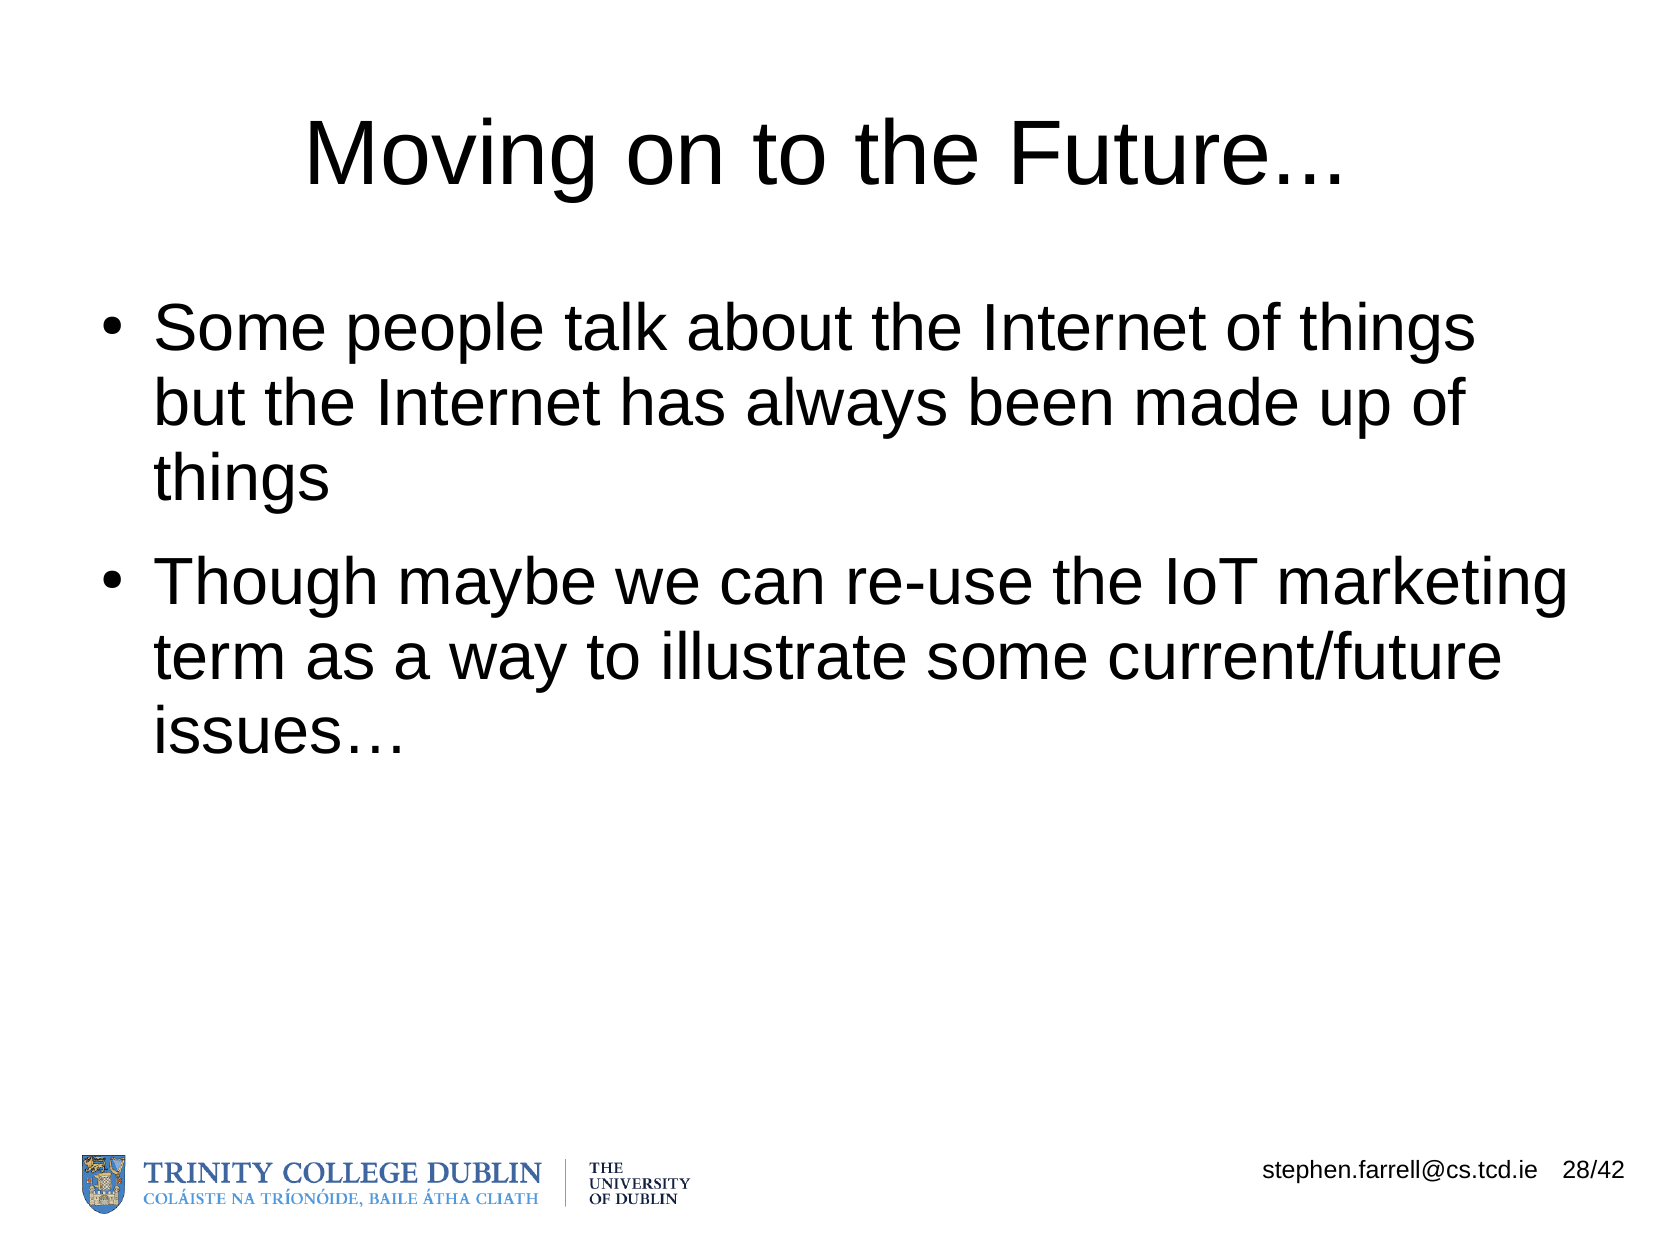

# Moving on to the Future...
Some people talk about the Internet of things but the Internet has always been made up of things
Though maybe we can re-use the IoT marketing term as a way to illustrate some current/future issues…